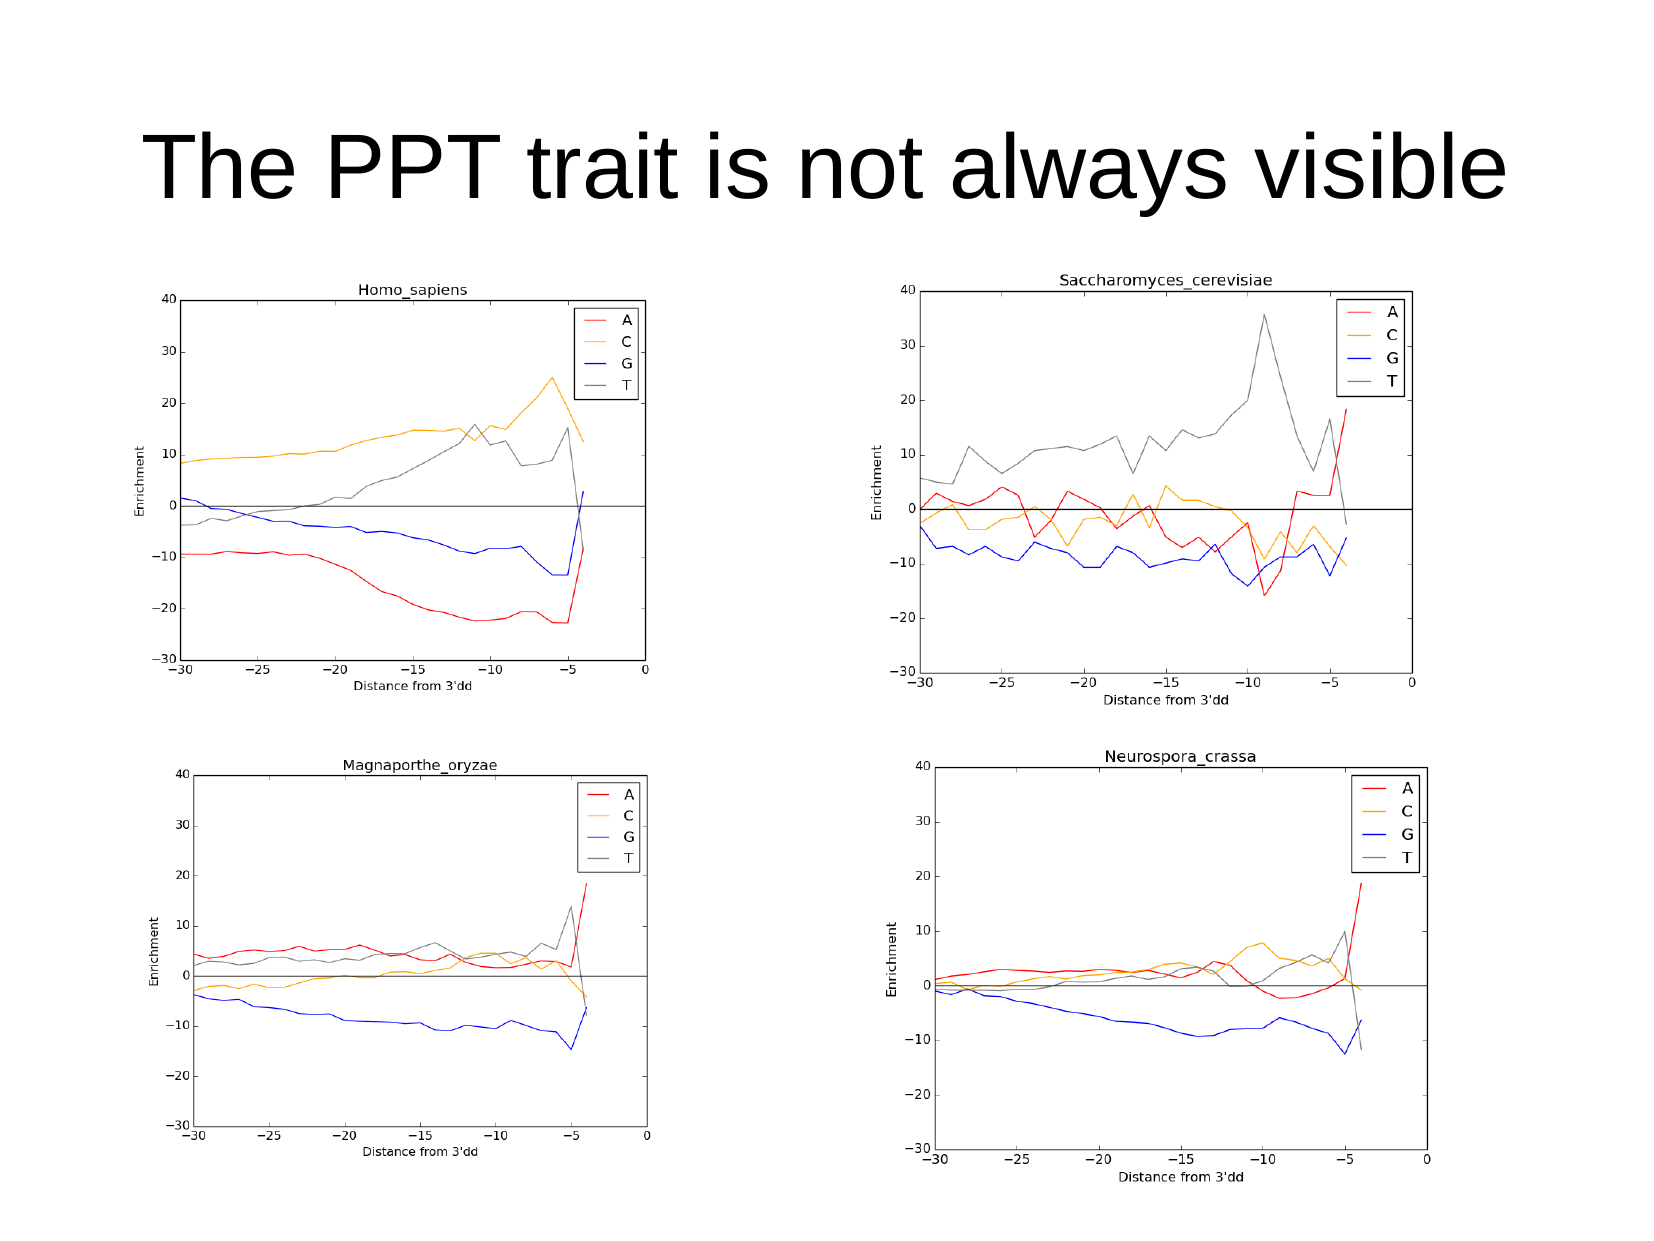

# The PPT trait is not always visible